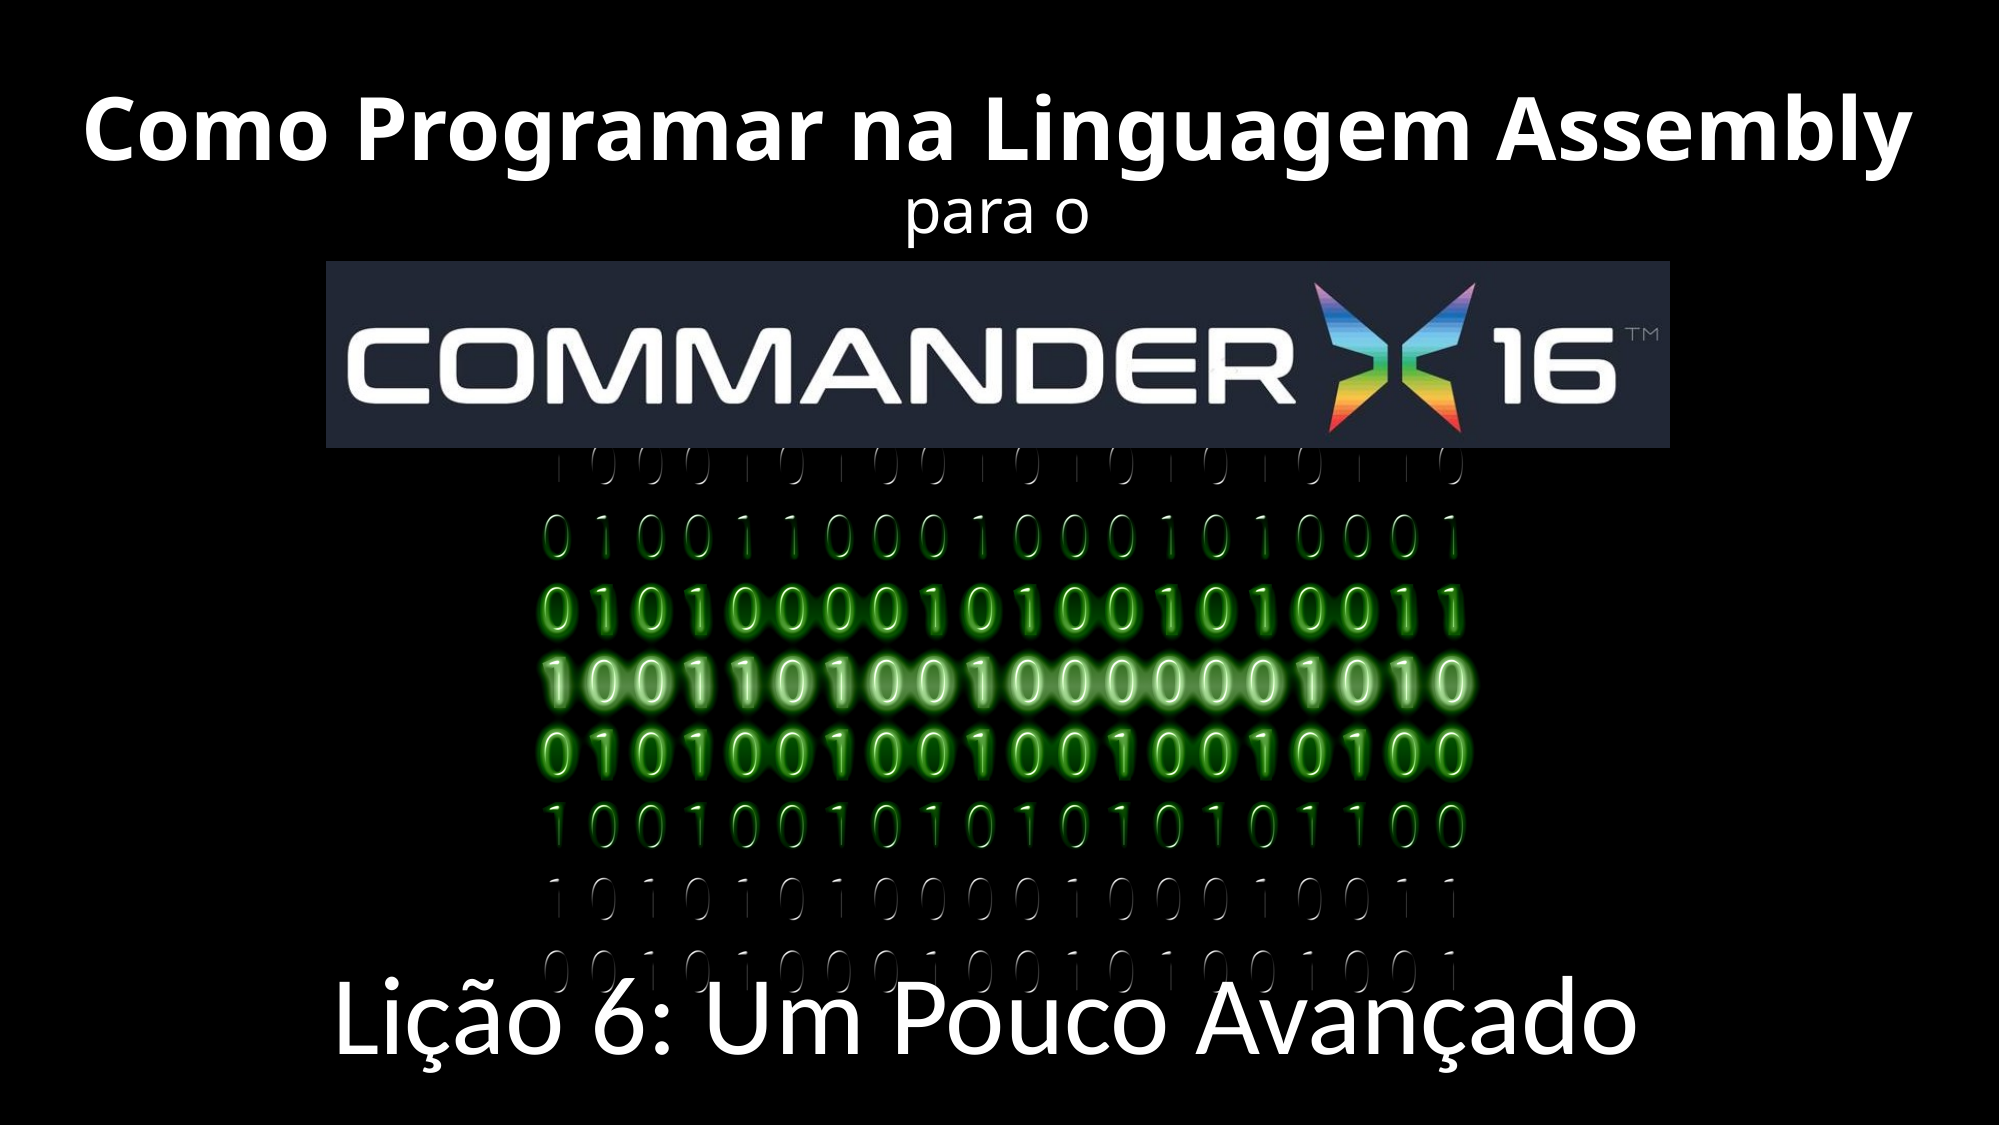

# Como Programar na Linguagem Assembly para o
Lição 6: Um Pouco Avançado